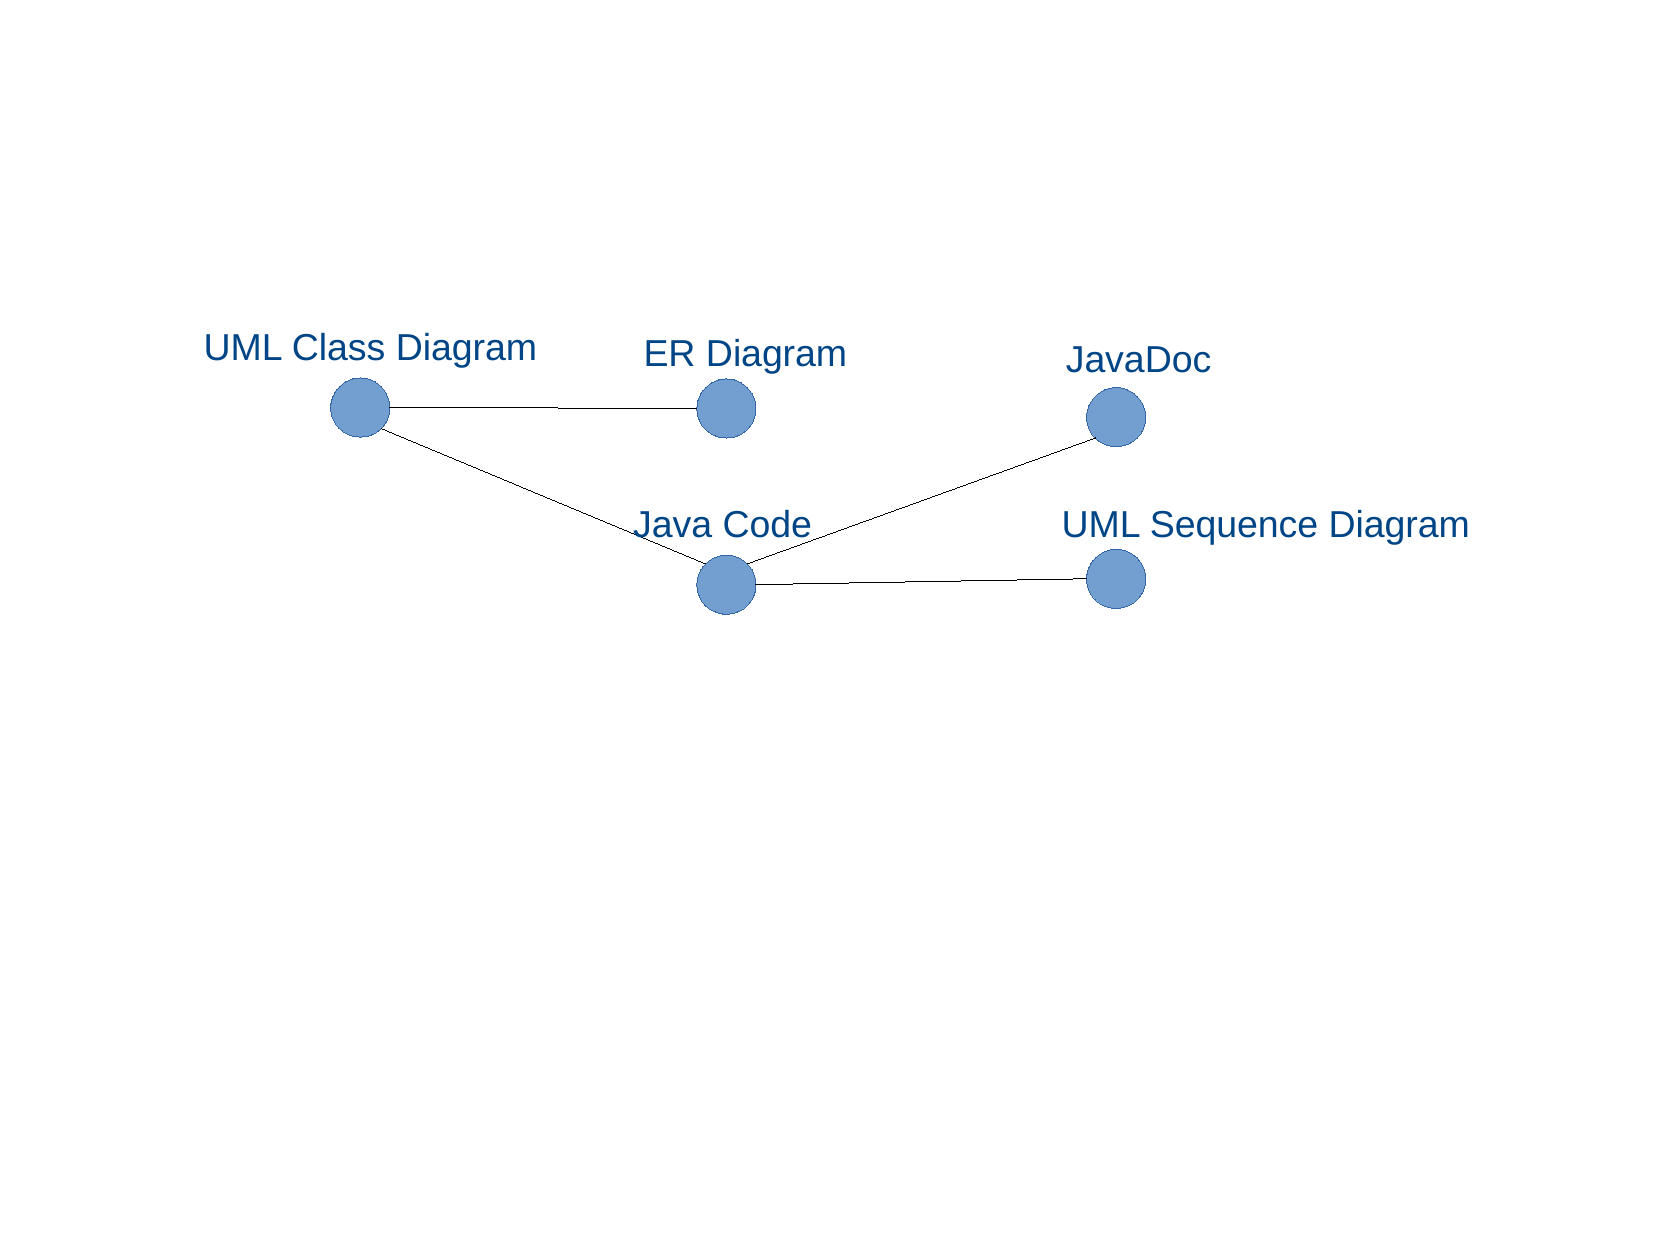

UML Class Diagram
ER Diagram
JavaDoc
Java Code
UML Sequence Diagram